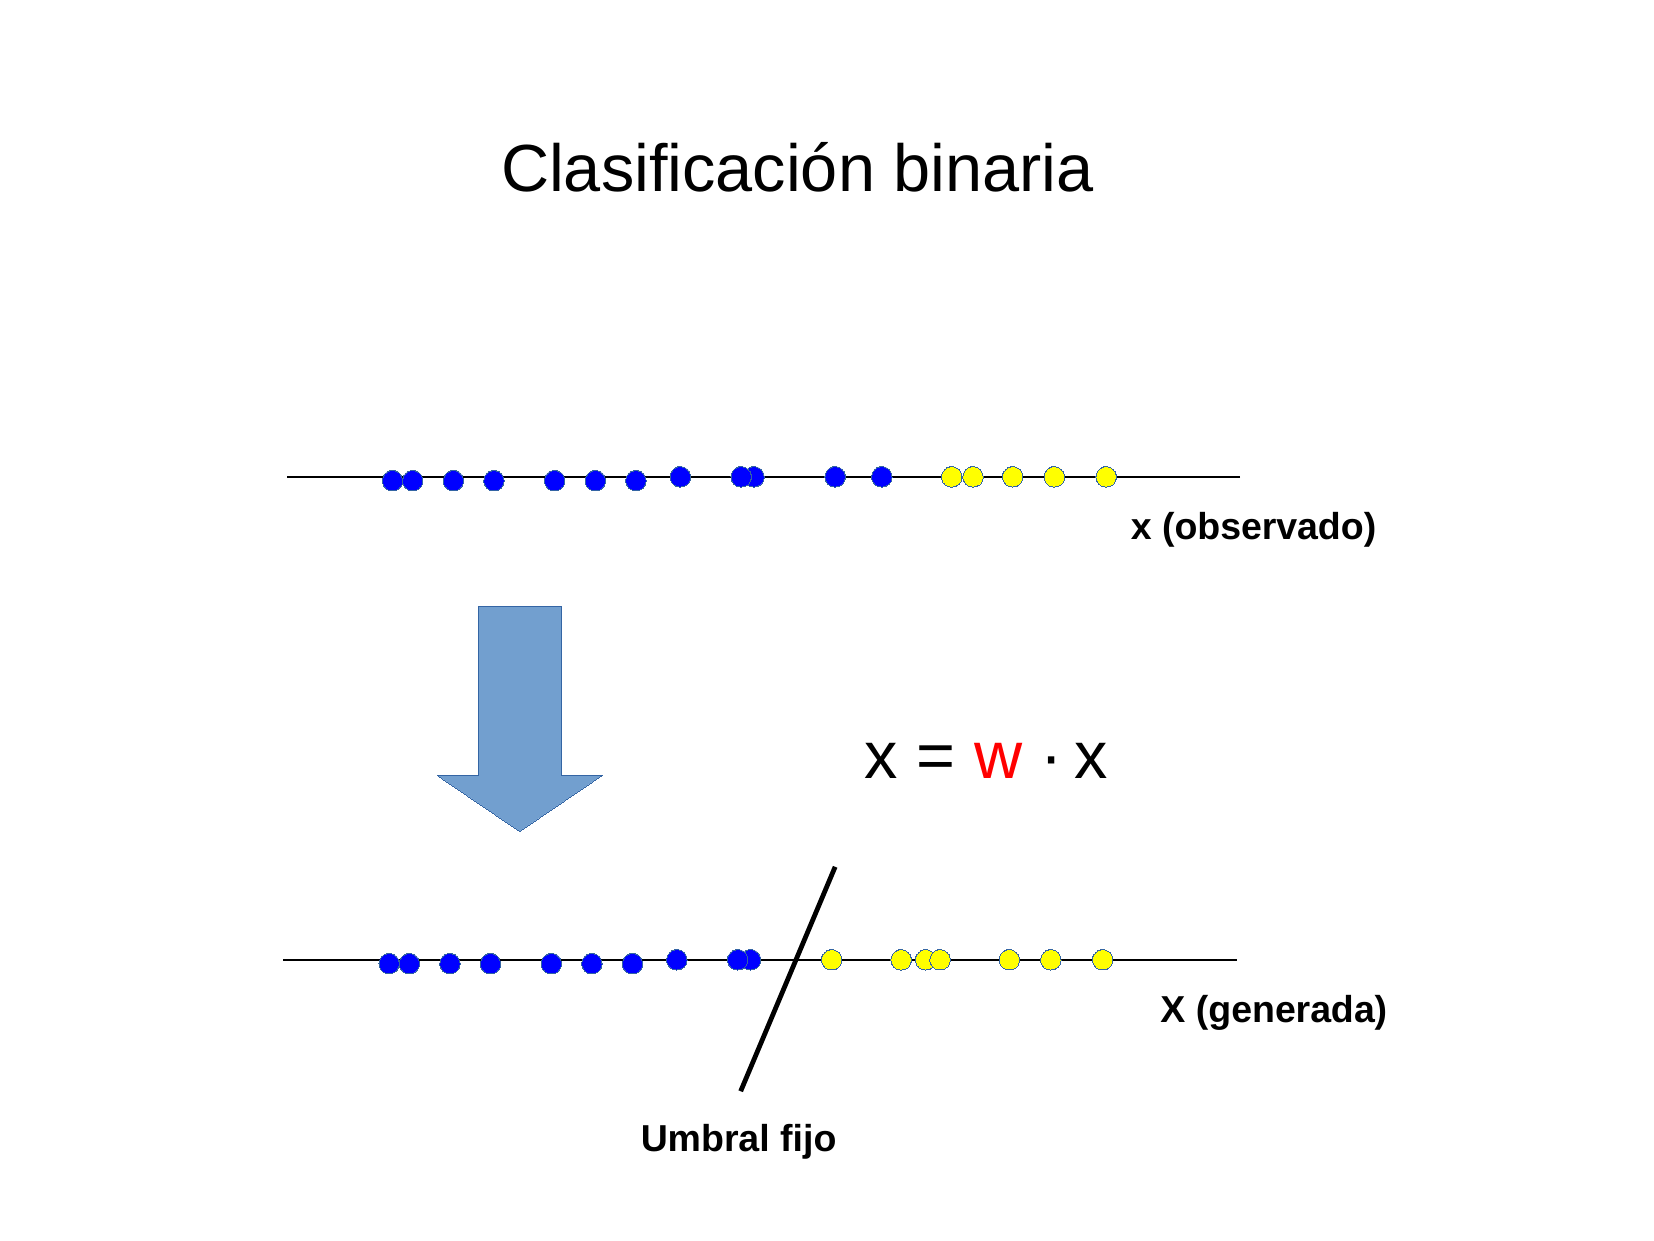

# Clasificación binaria
x (observado)
x = w · x
X (generada)
Umbral fijo